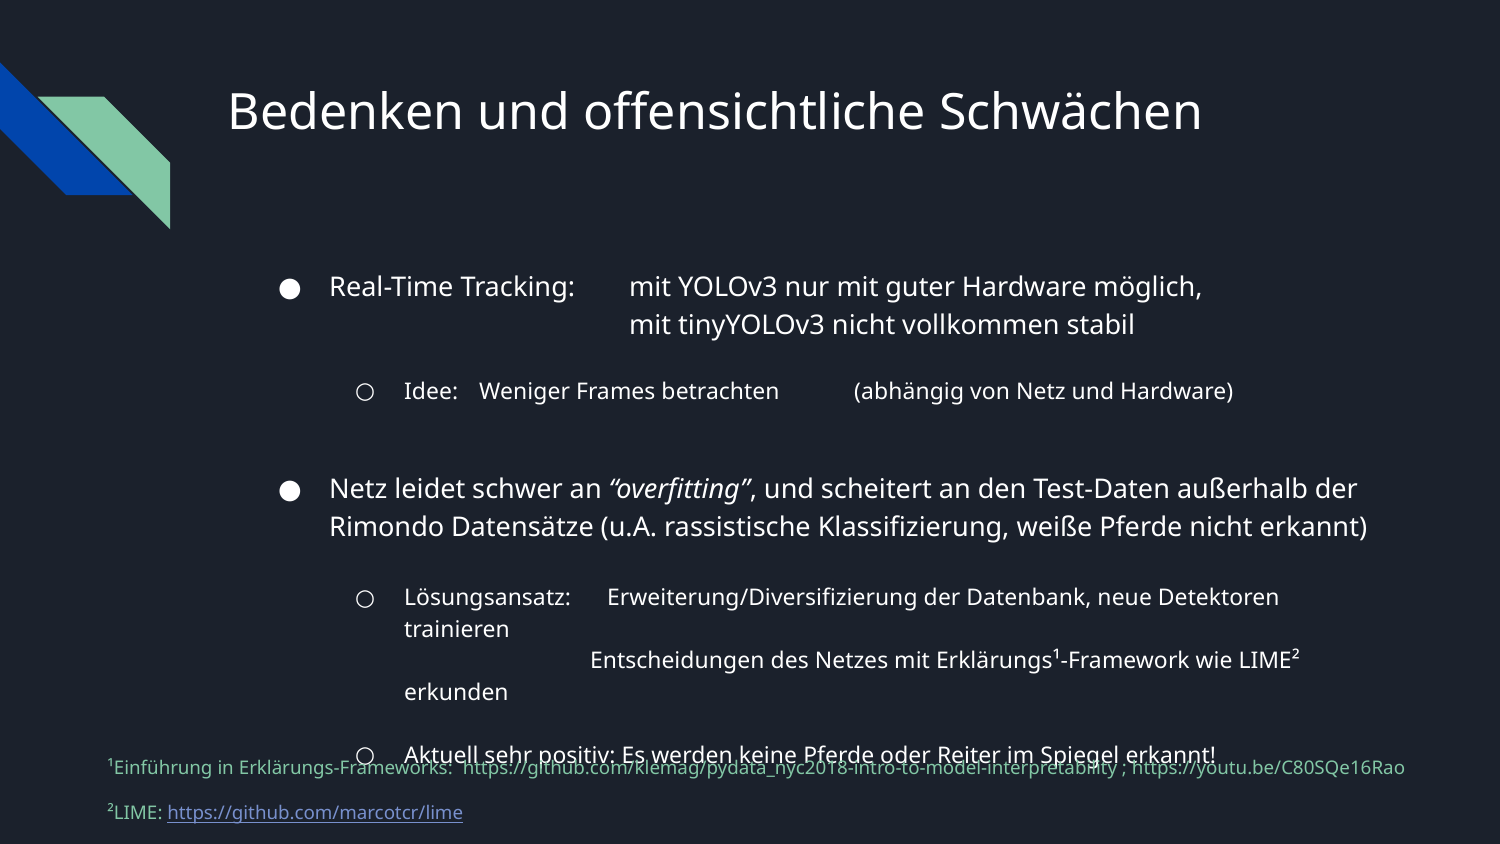

# Bedenken und offensichtliche Schwächen
Real-Time Tracking:	mit YOLOv3 nur mit guter Hardware möglich,
				mit tinyYOLOv3 nicht vollkommen stabil
Idee:	Weniger Frames betrachten 	(abhängig von Netz und Hardware)
Netz leidet schwer an “overfitting”, und scheitert an den Test-Daten außerhalb der Rimondo Datensätze (u.A. rassistische Klassifizierung, weiße Pferde nicht erkannt)
Lösungsansatz: Erweiterung/Diversifizierung der Datenbank, neue Detektoren trainieren
		 Entscheidungen des Netzes mit Erklärungs¹-Framework wie LIME² erkunden
Aktuell sehr positiv: Es werden keine Pferde oder Reiter im Spiegel erkannt!
¹Einführung in Erklärungs-Frameworks: https://github.com/klemag/pydata_nyc2018-intro-to-model-interpretability ; https://youtu.be/C80SQe16Rao
²LIME: https://github.com/marcotcr/lime